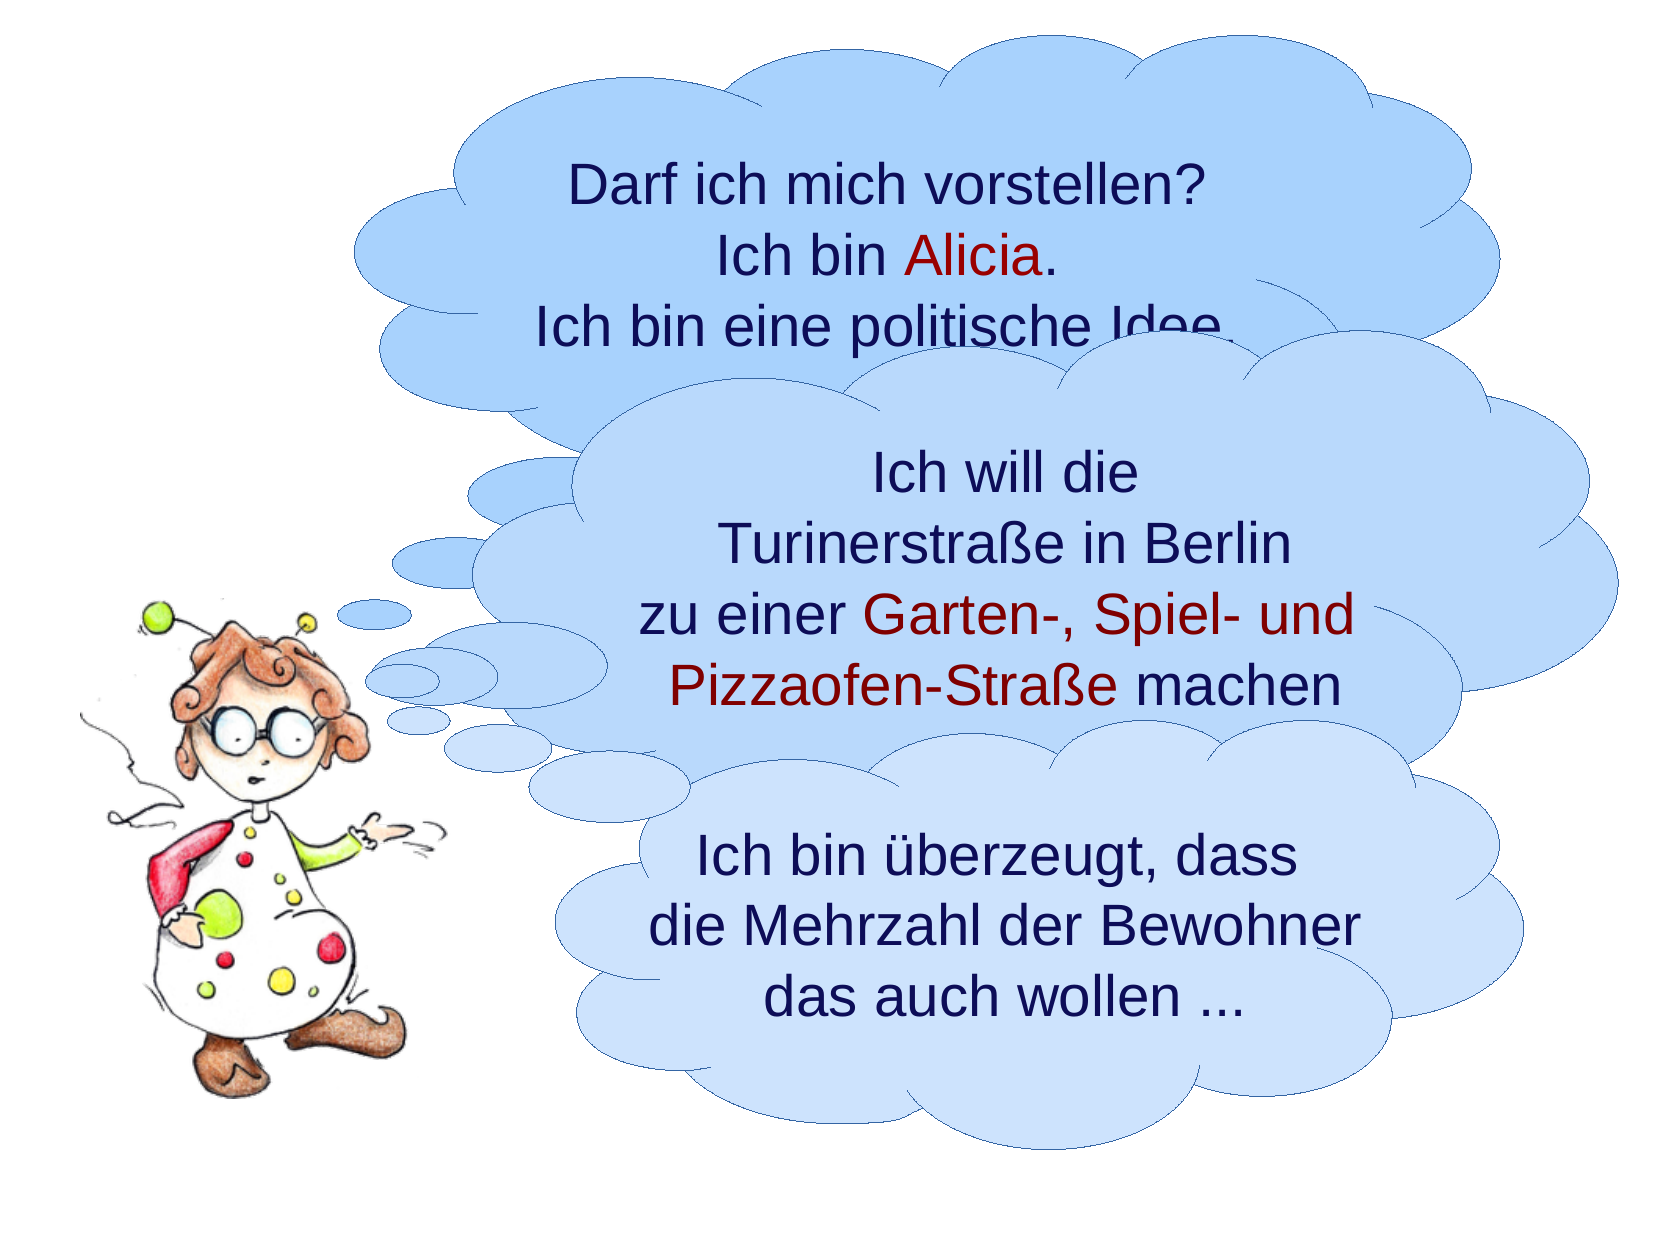

Darf ich mich vorstellen?
Ich bin Alicia.
Ich bin eine politische Idee.
Ich will die
Turinerstraße in Berlin
zu einer Garten-, Spiel- und
Pizzaofen-Straße machen
Ich bin überzeugt, dass
die Mehrzahl der Bewohner
das auch wollen ...